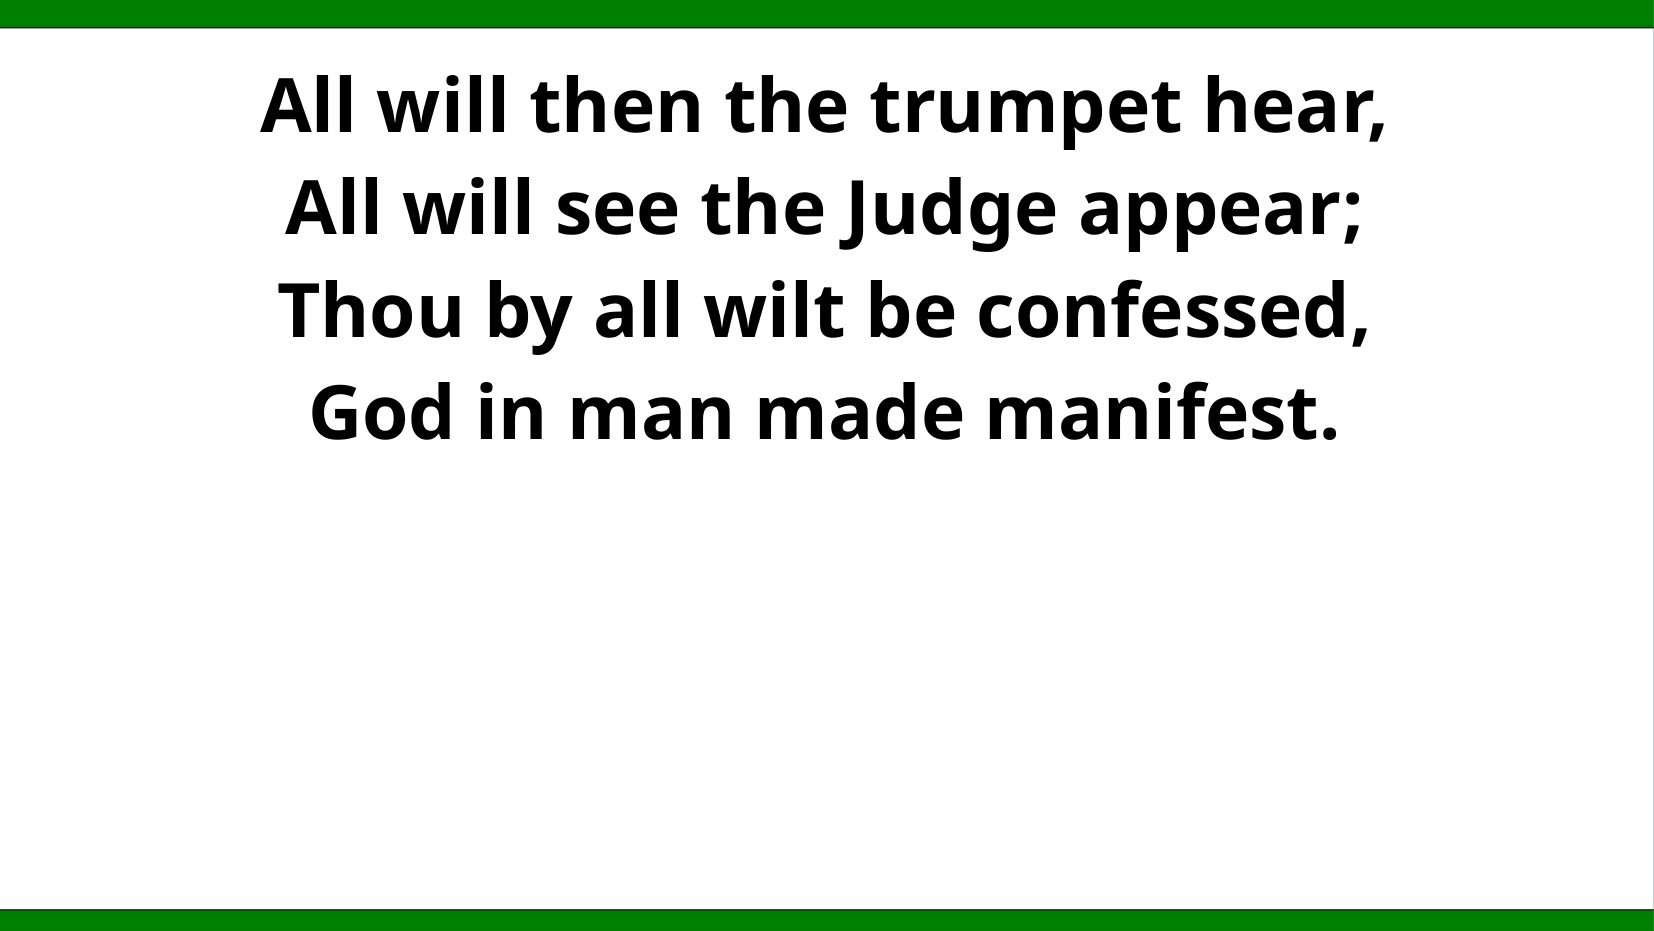

All will then the trumpet hear,
All will see the Judge appear;
Thou by all wilt be confessed,
God in man made manifest.